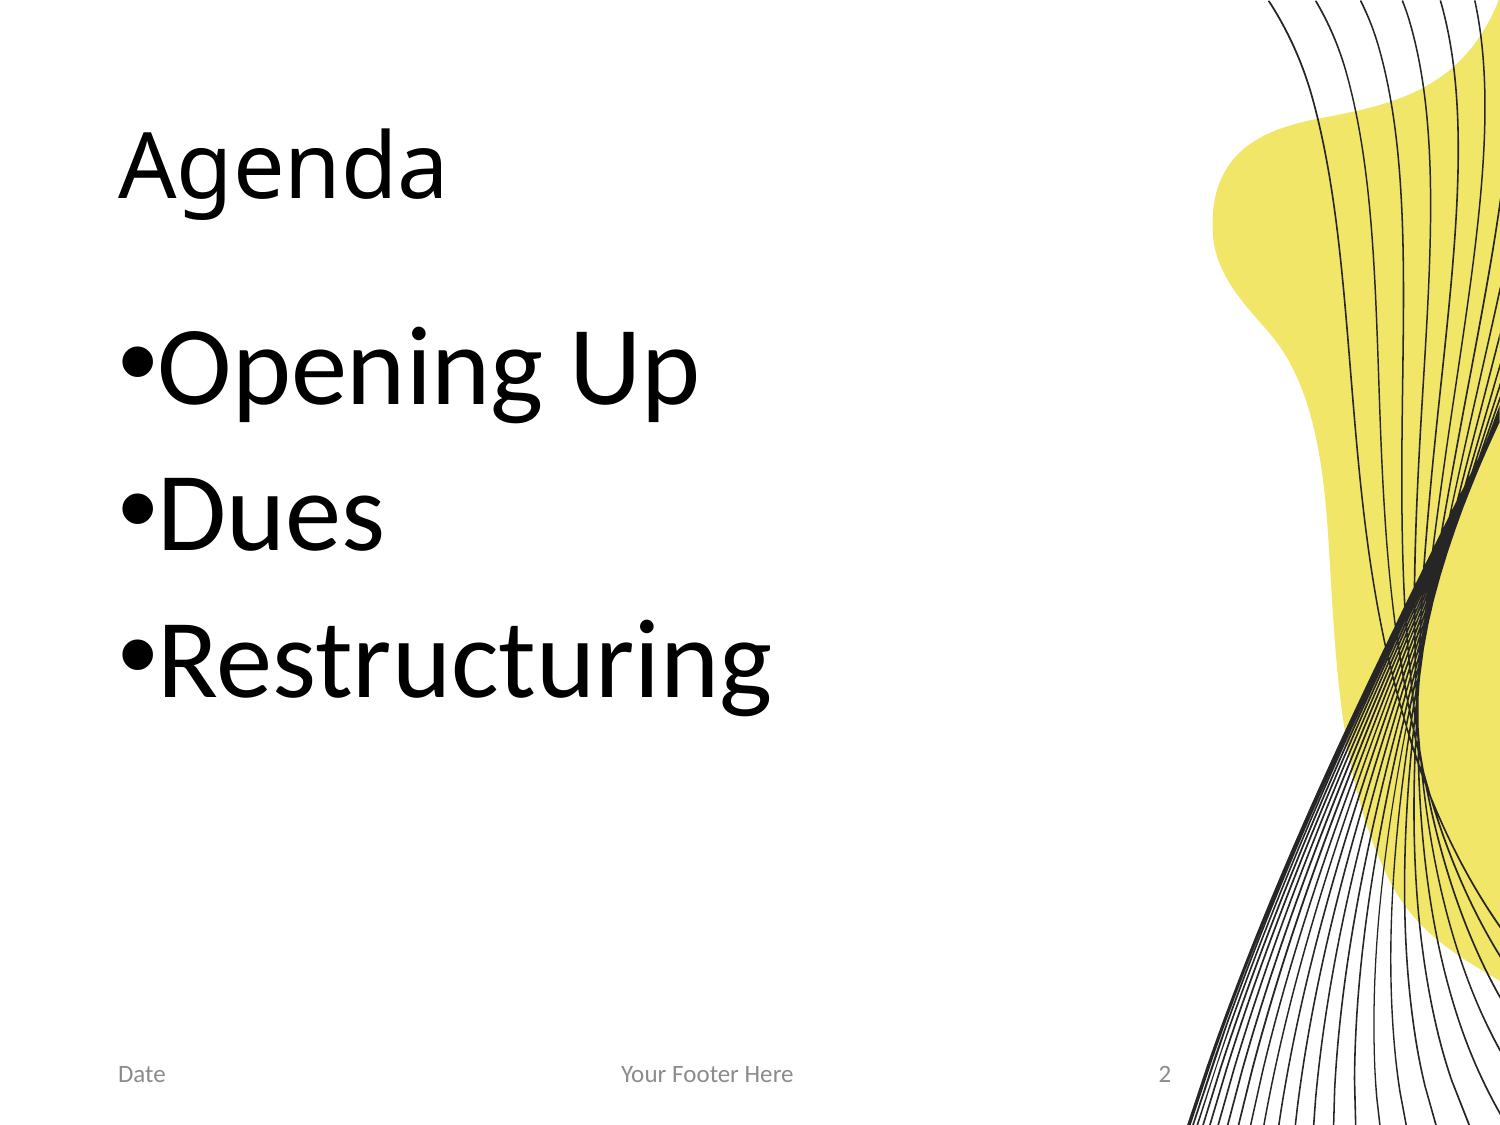

# Agenda
Opening Up
Dues
Restructuring
Date
Your Footer Here